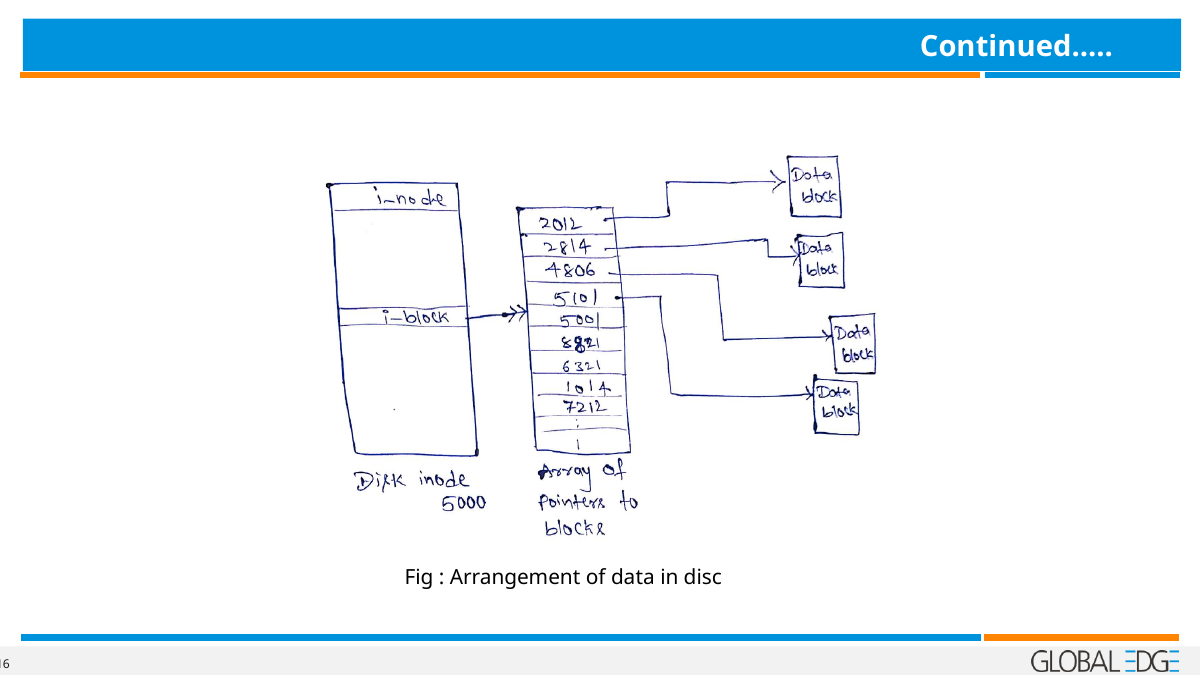

# Continued.....
Fig : Arrangement of data in disc